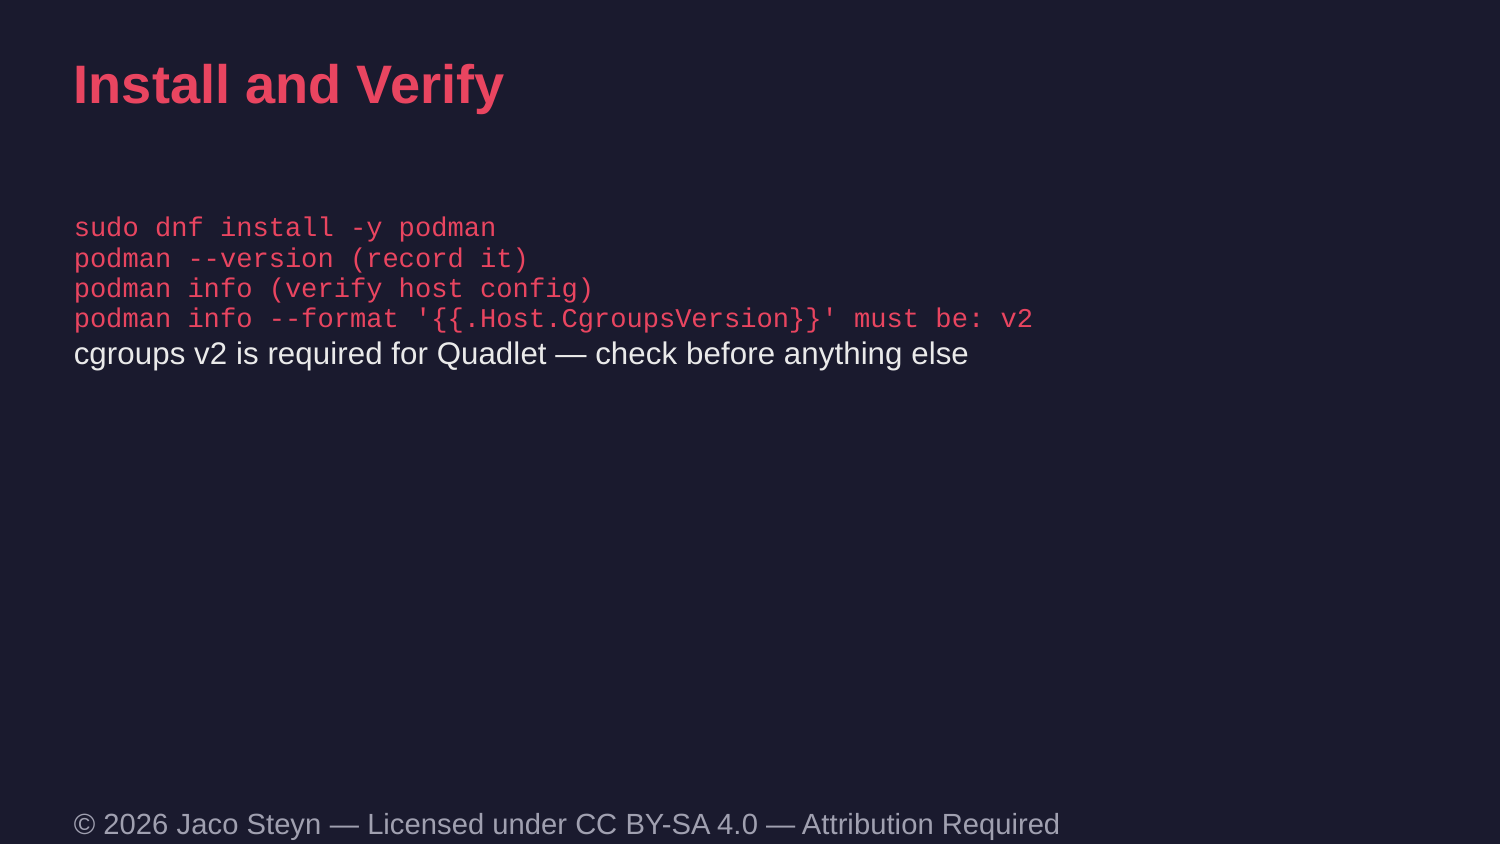

Install and Verify
sudo dnf install -y podman
podman --version (record it)
podman info (verify host config)
podman info --format '{{.Host.CgroupsVersion}}' must be: v2
cgroups v2 is required for Quadlet — check before anything else
© 2026 Jaco Steyn — Licensed under CC BY-SA 4.0 — Attribution Required